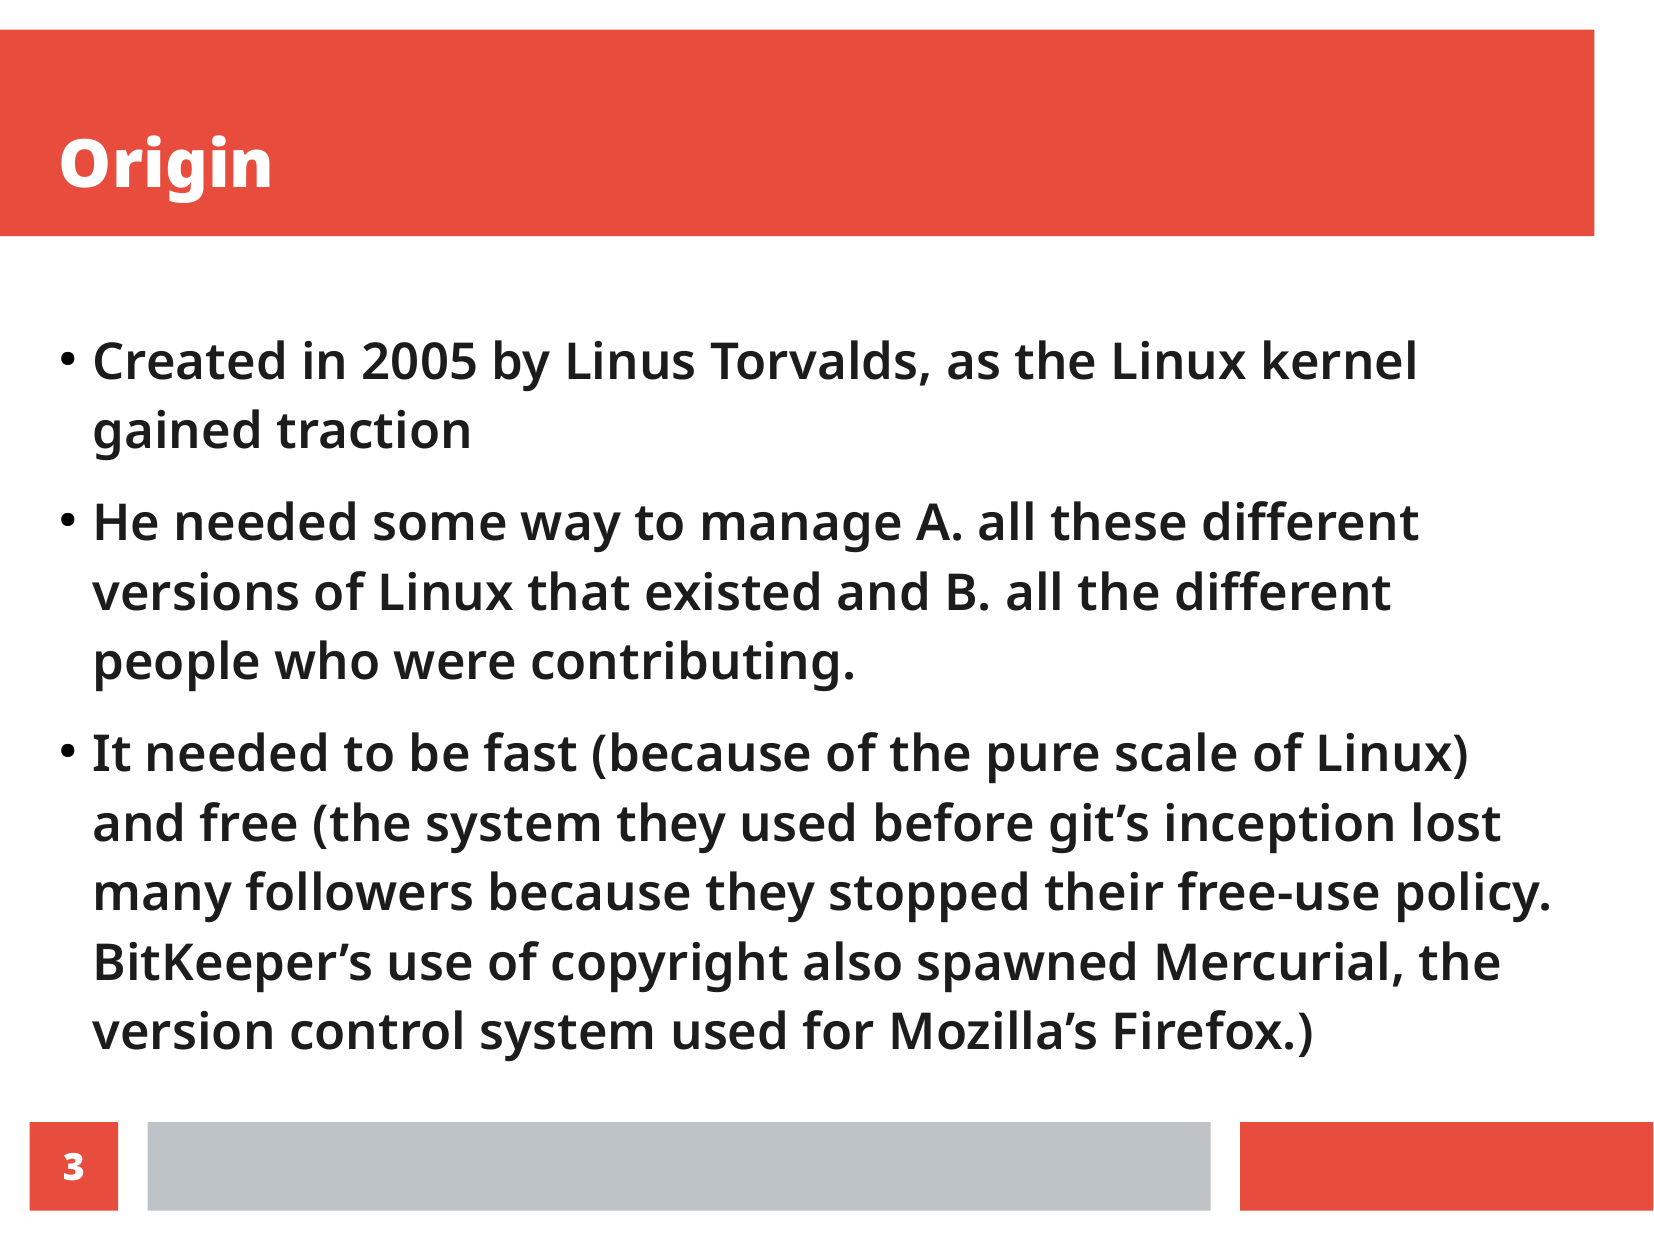

# Origin
Created in 2005 by Linus Torvalds, as the Linux kernel gained traction
He needed some way to manage A. all these different versions of Linux that existed and B. all the different people who were contributing.
It needed to be fast (because of the pure scale of Linux) and free (the system they used before git’s inception lost many followers because they stopped their free-use policy. BitKeeper’s use of copyright also spawned Mercurial, the version control system used for Mozilla’s Firefox.)
3